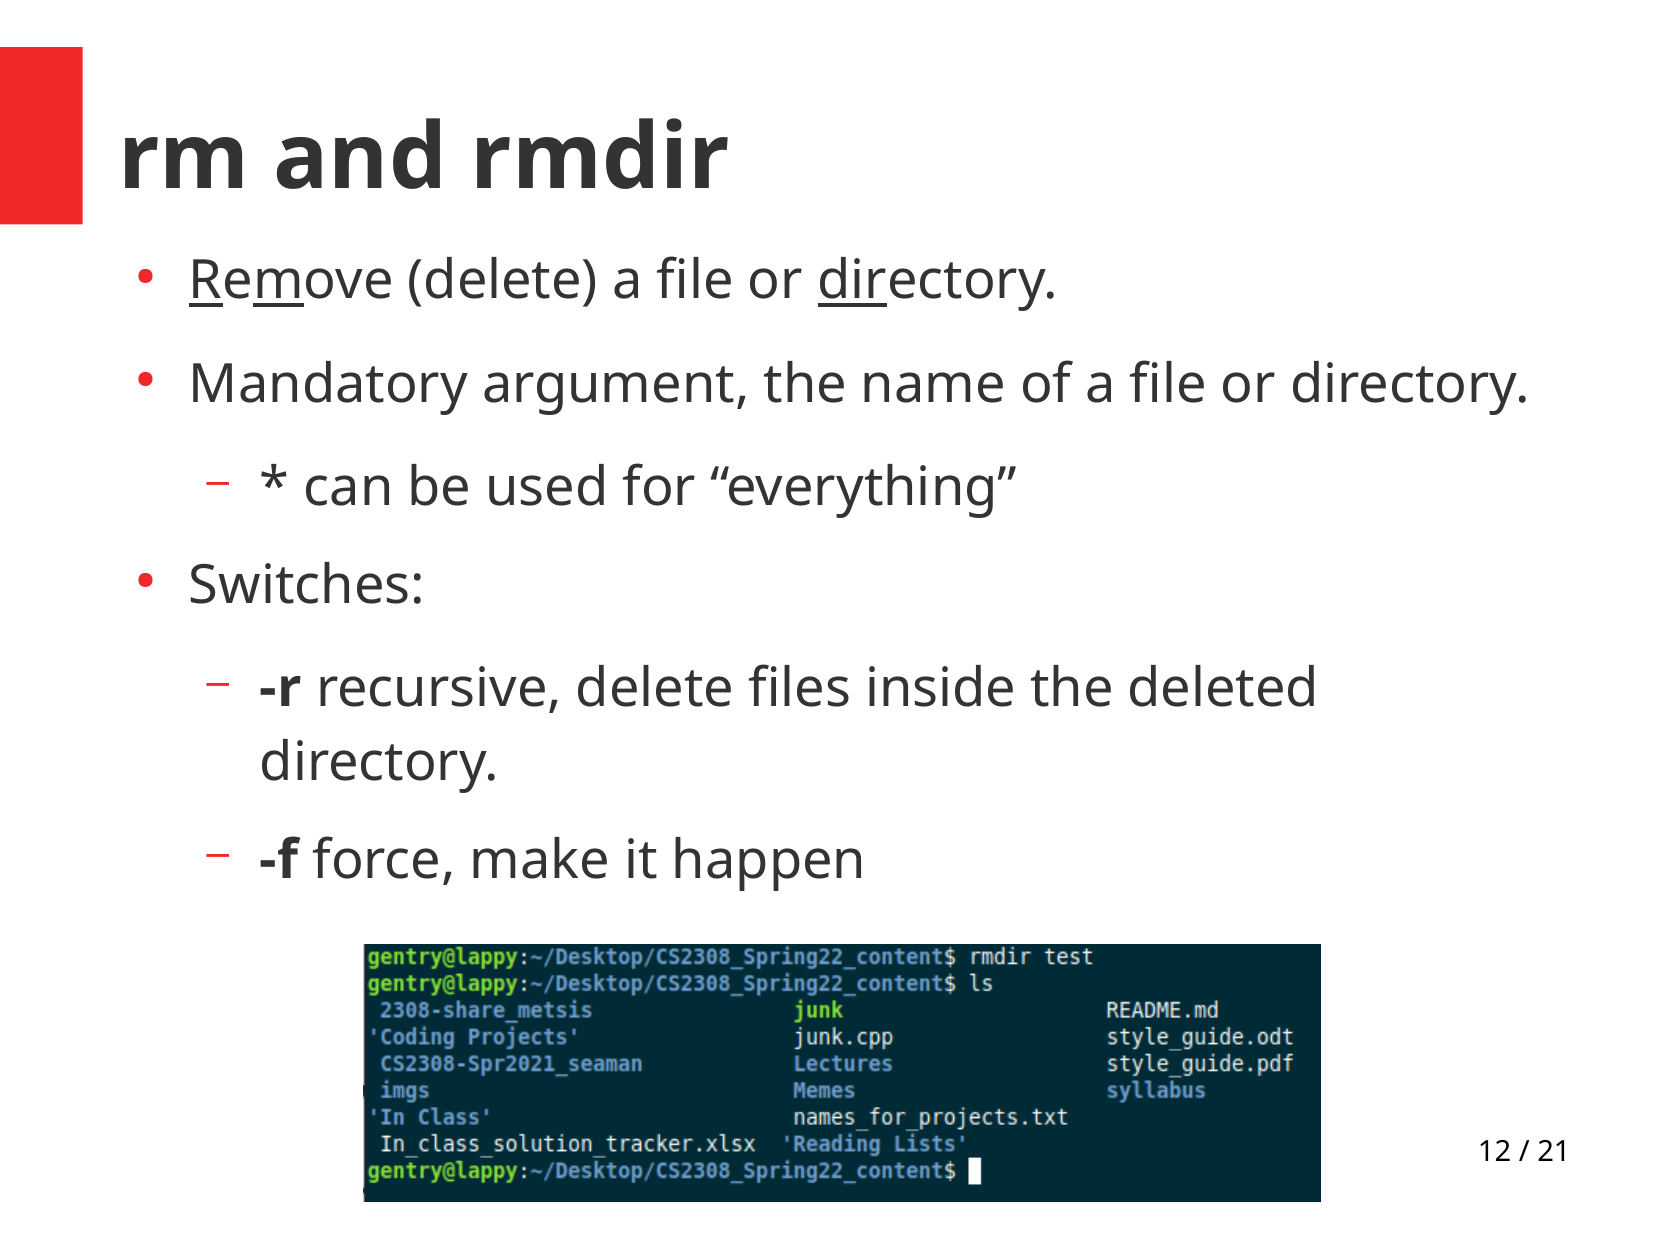

# rm and rmdir
Remove (delete) a file or directory.
Mandatory argument, the name of a file or directory.
* can be used for “everything”
Switches:
-r recursive, delete files inside the deleted directory.
-f force, make it happen
12